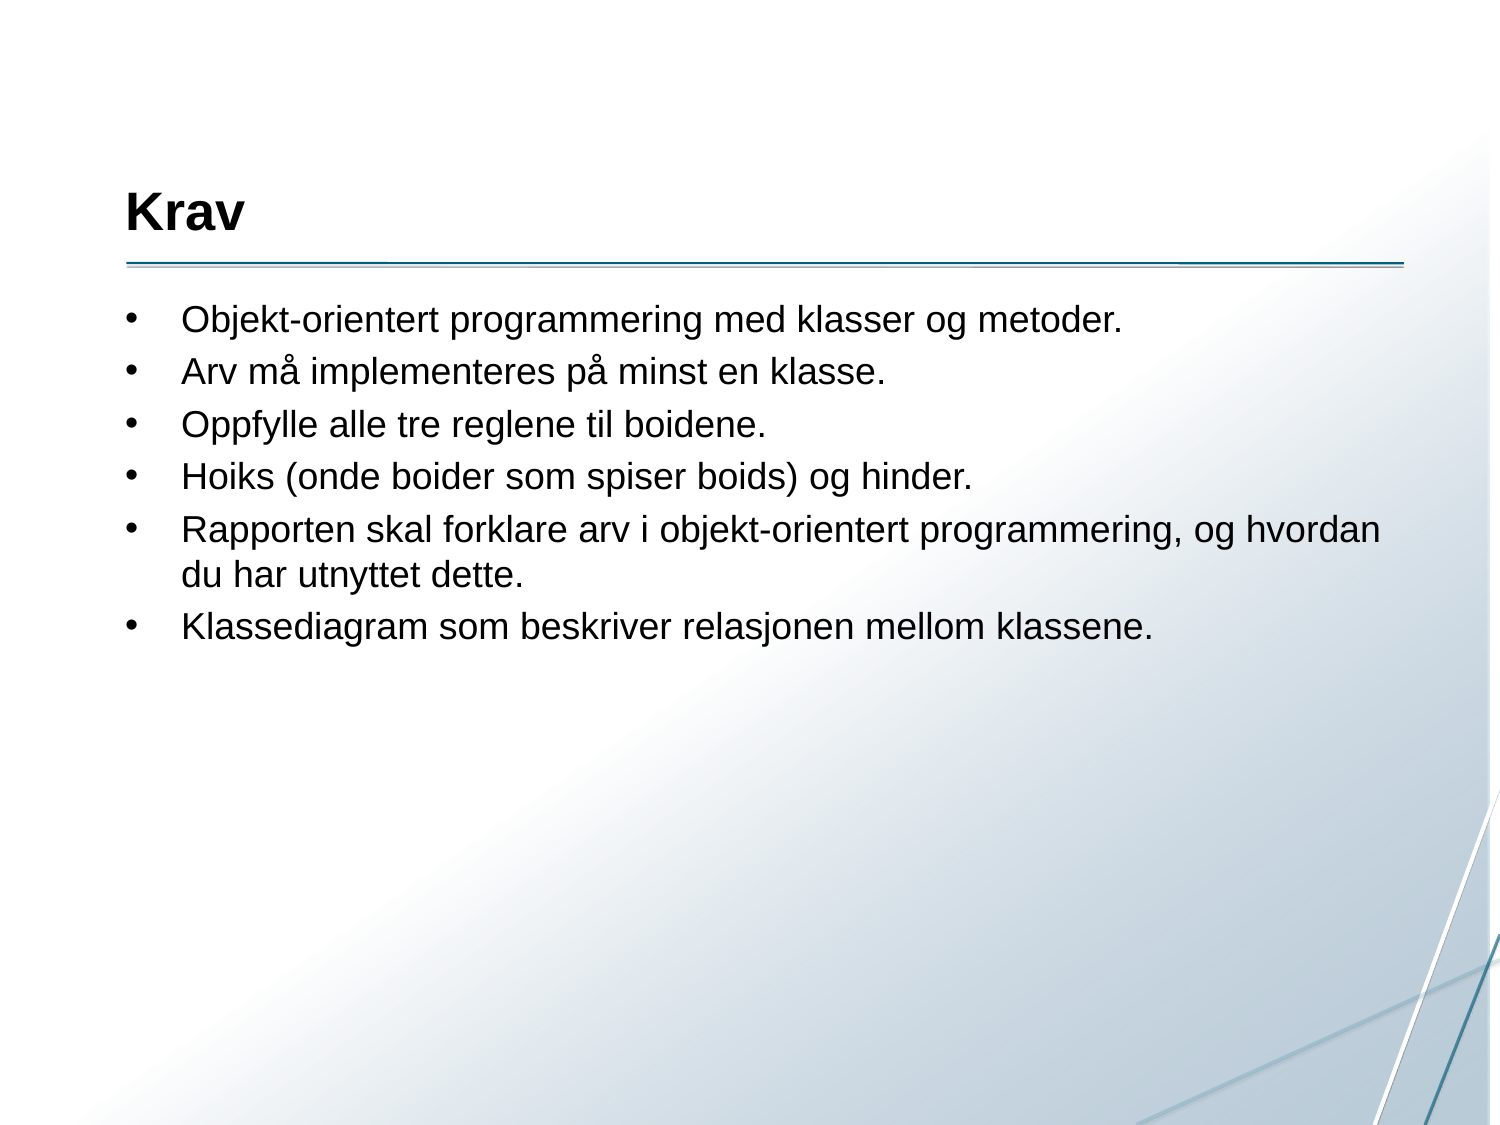

# Krav
Objekt-orientert programmering med klasser og metoder.
Arv må implementeres på minst en klasse.
Oppfylle alle tre reglene til boidene.
Hoiks (onde boider som spiser boids) og hinder.
Rapporten skal forklare arv i objekt-orientert programmering, og hvordan du har utnyttet dette.
Klassediagram som beskriver relasjonen mellom klassene.